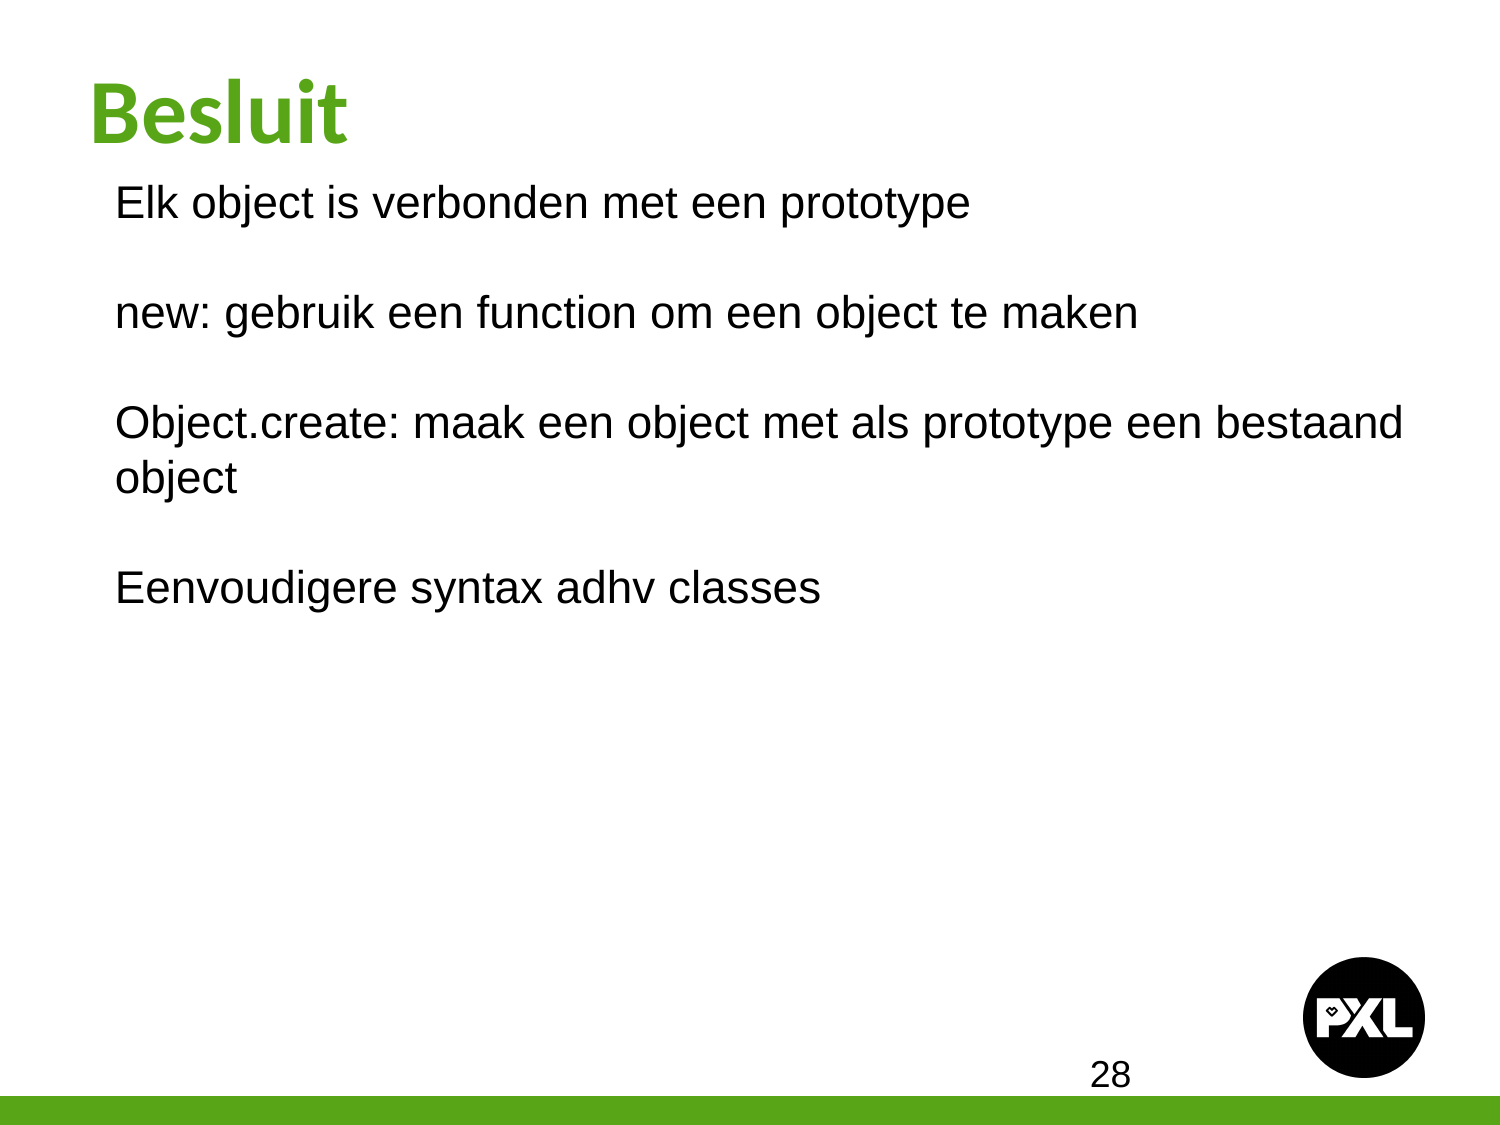

Besluit
Elk object is verbonden met een prototype
new: gebruik een function om een object te maken
Object.create: maak een object met als prototype een bestaand
object
Eenvoudigere syntax adhv classes